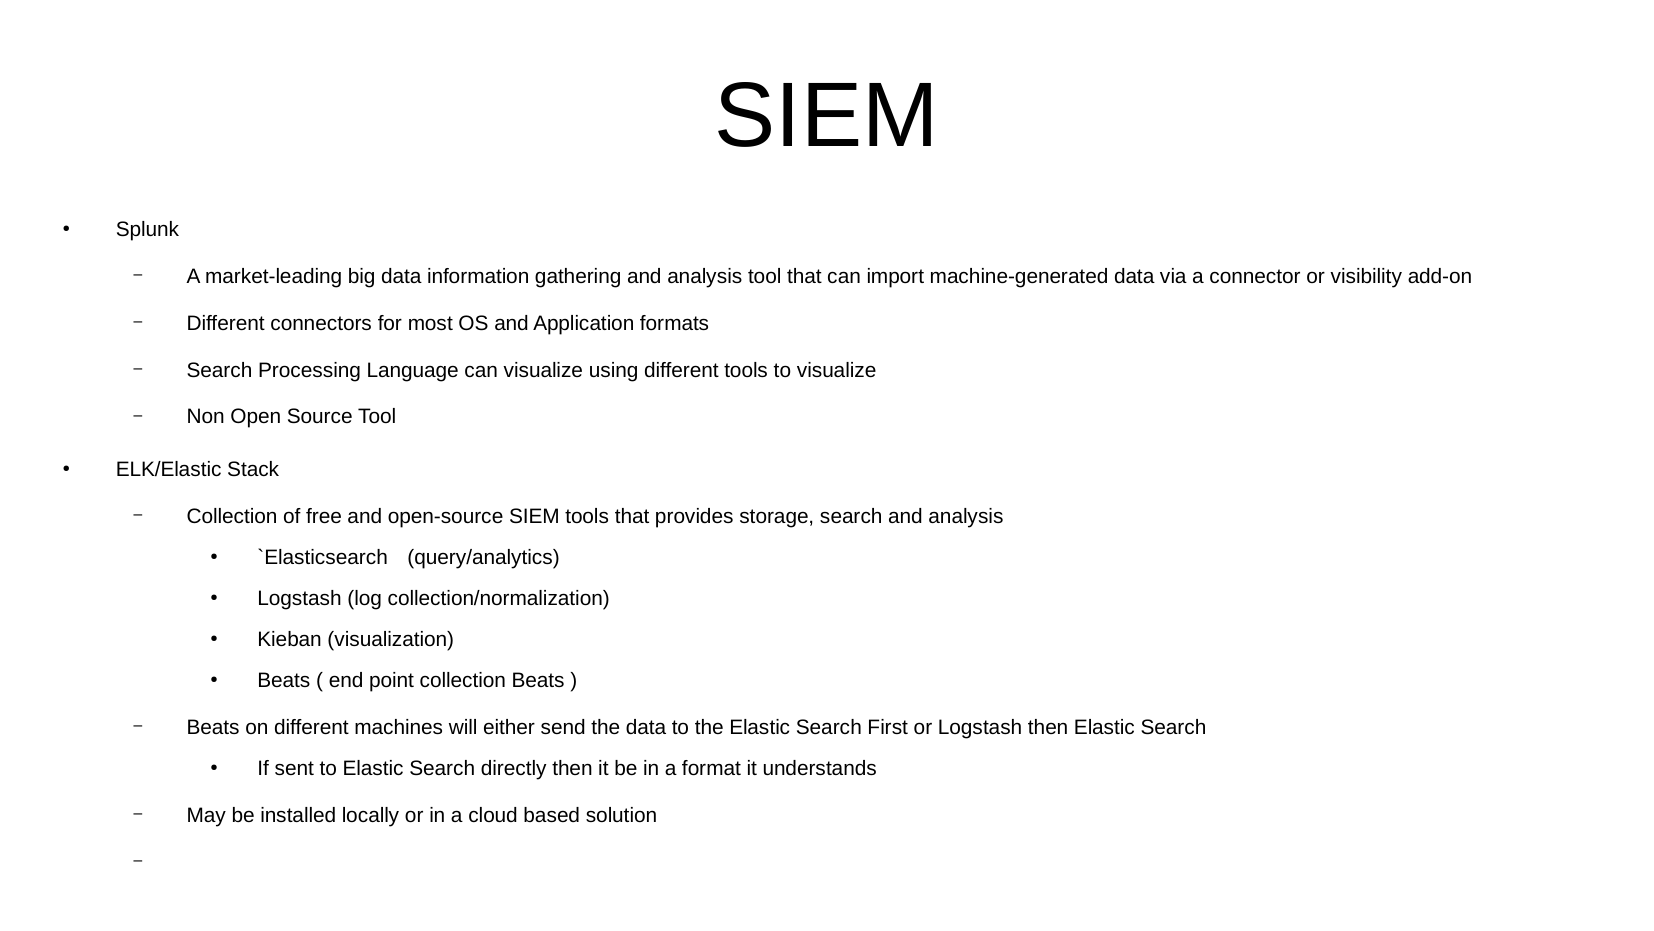

# SIEM
Splunk
A market-leading big data information gathering and analysis tool that can import machine-generated data via a connector or visibility add-on
Different connectors for most OS and Application formats
Search Processing Language can visualize using different tools to visualize
Non Open Source Tool
ELK/Elastic Stack
Collection of free and open-source SIEM tools that provides storage, search and analysis
`Elasticsearch	(query/analytics)
Logstash (log collection/normalization)
Kieban (visualization)
Beats ( end point collection Beats )
Beats on different machines will either send the data to the Elastic Search First or Logstash then Elastic Search
If sent to Elastic Search directly then it be in a format it understands
May be installed locally or in a cloud based solution